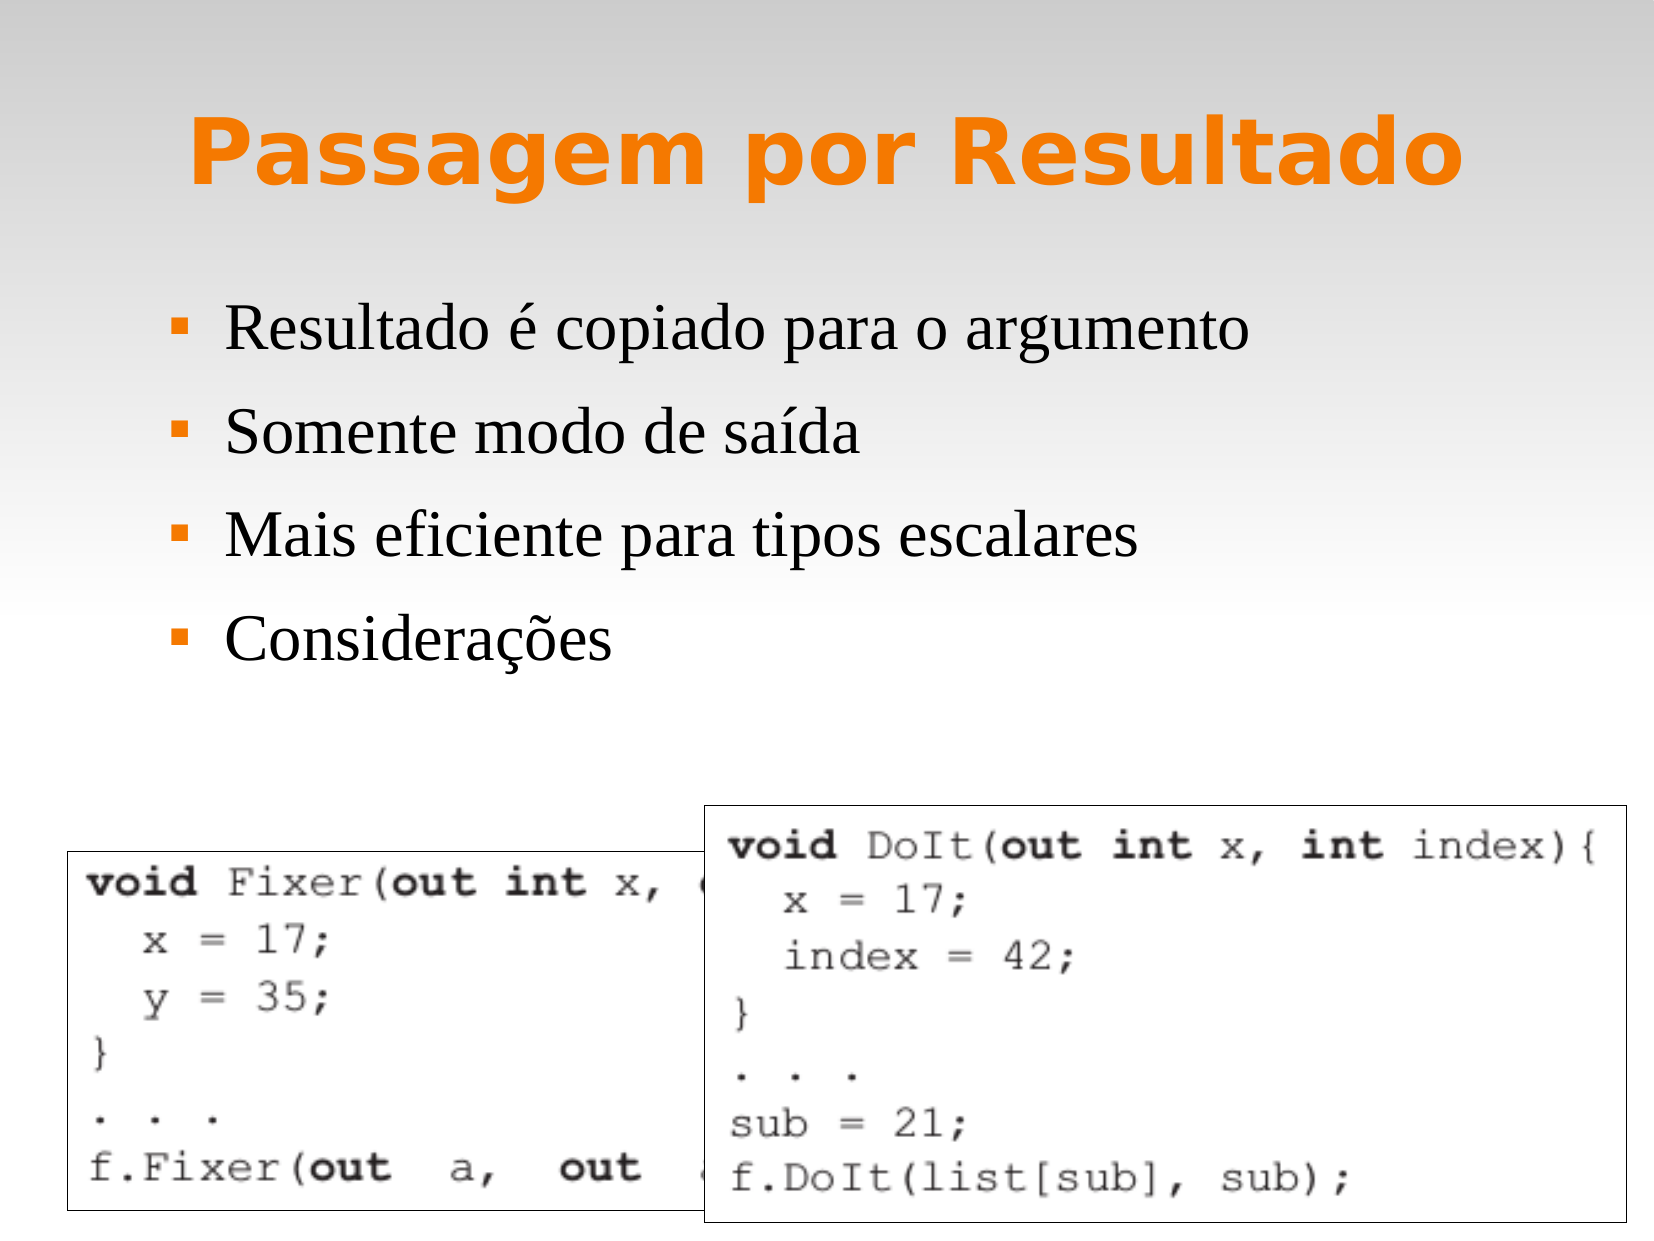

# Passagem por Resultado
Resultado é copiado para o argumento
Somente modo de saída
Mais eficiente para tipos escalares
Considerações
 Stack s1, s2 = ...
 int ret;
 push_all(s1, s2, ret);